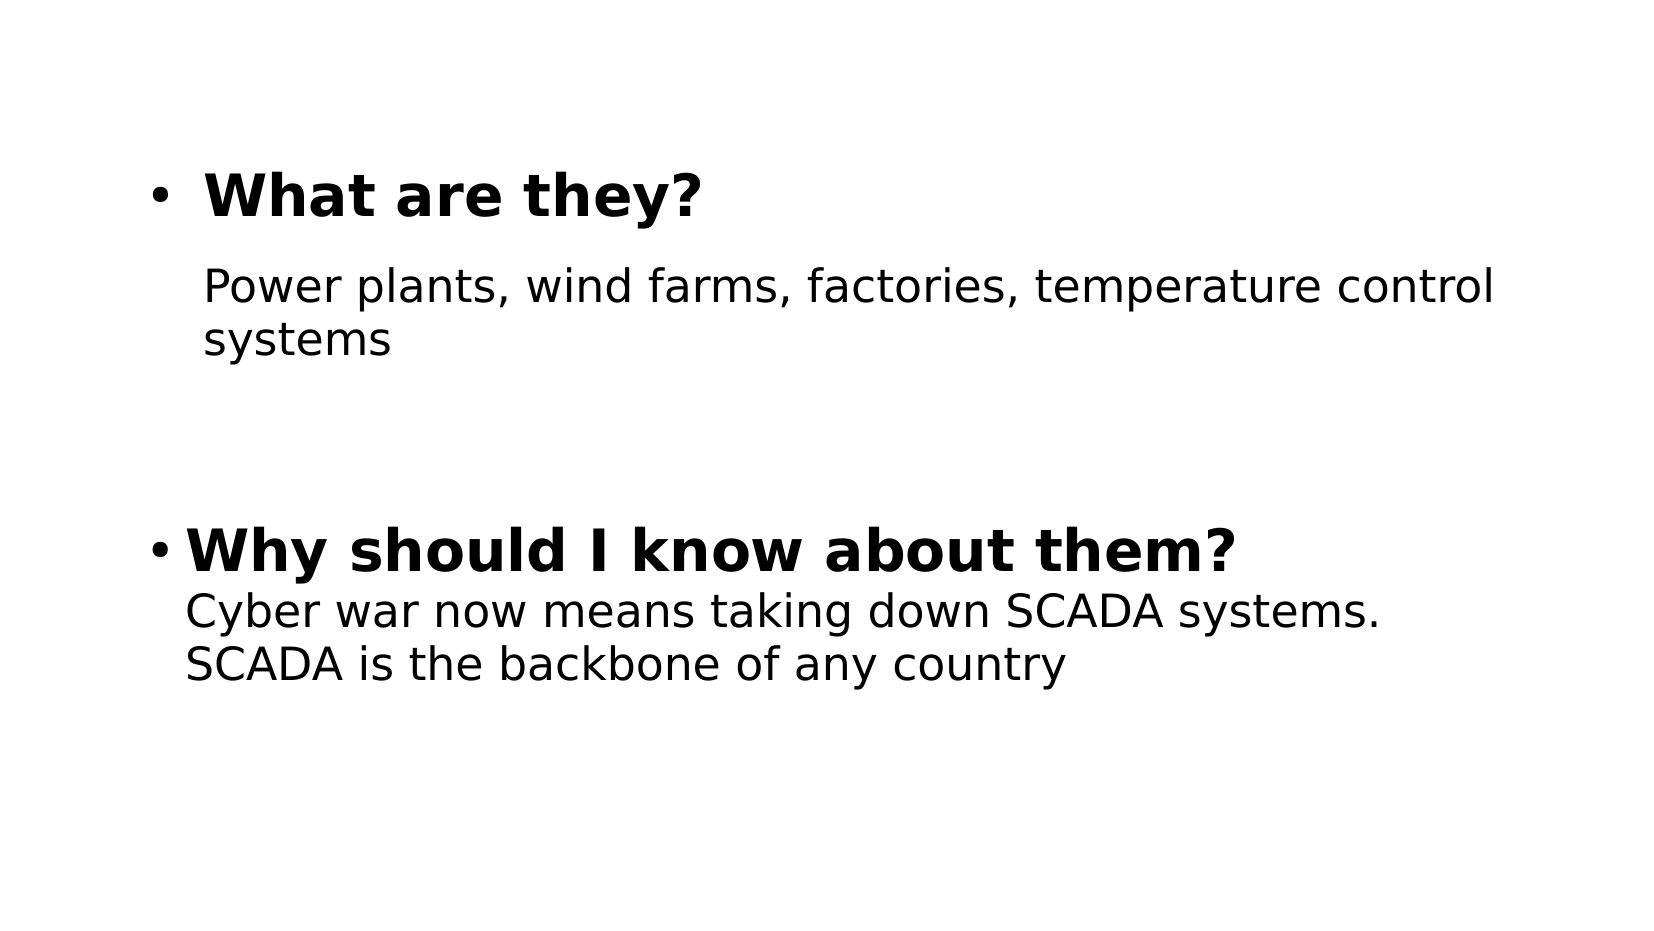

# What are they?
Power plants, wind farms, factories, temperature control systems
Why should I know about them?
Cyber war now means taking down SCADA systems. SCADA is the backbone of any country